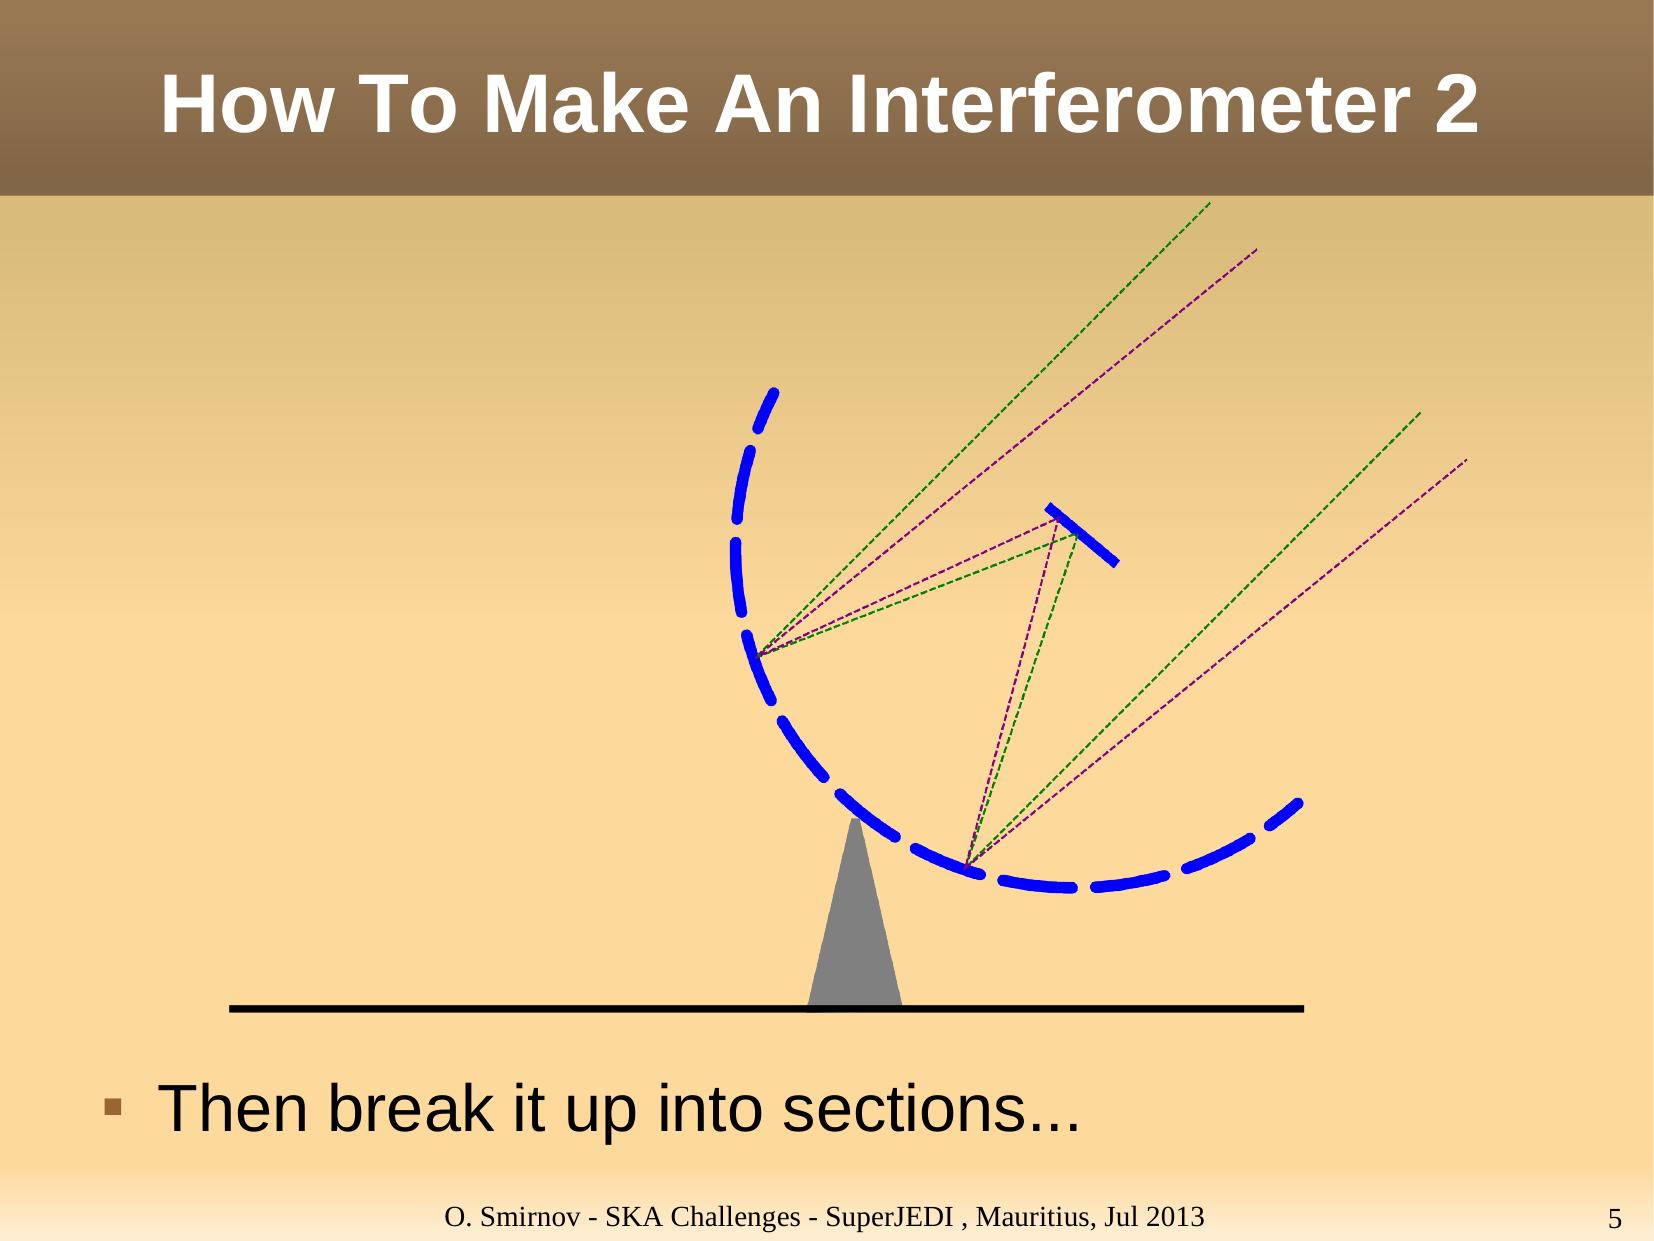

# How To Make An Interferometer 2
Then break it up into sections...
O. Smirnov - SKA Challenges - SuperJEDI , Mauritius, Jul 2013
5